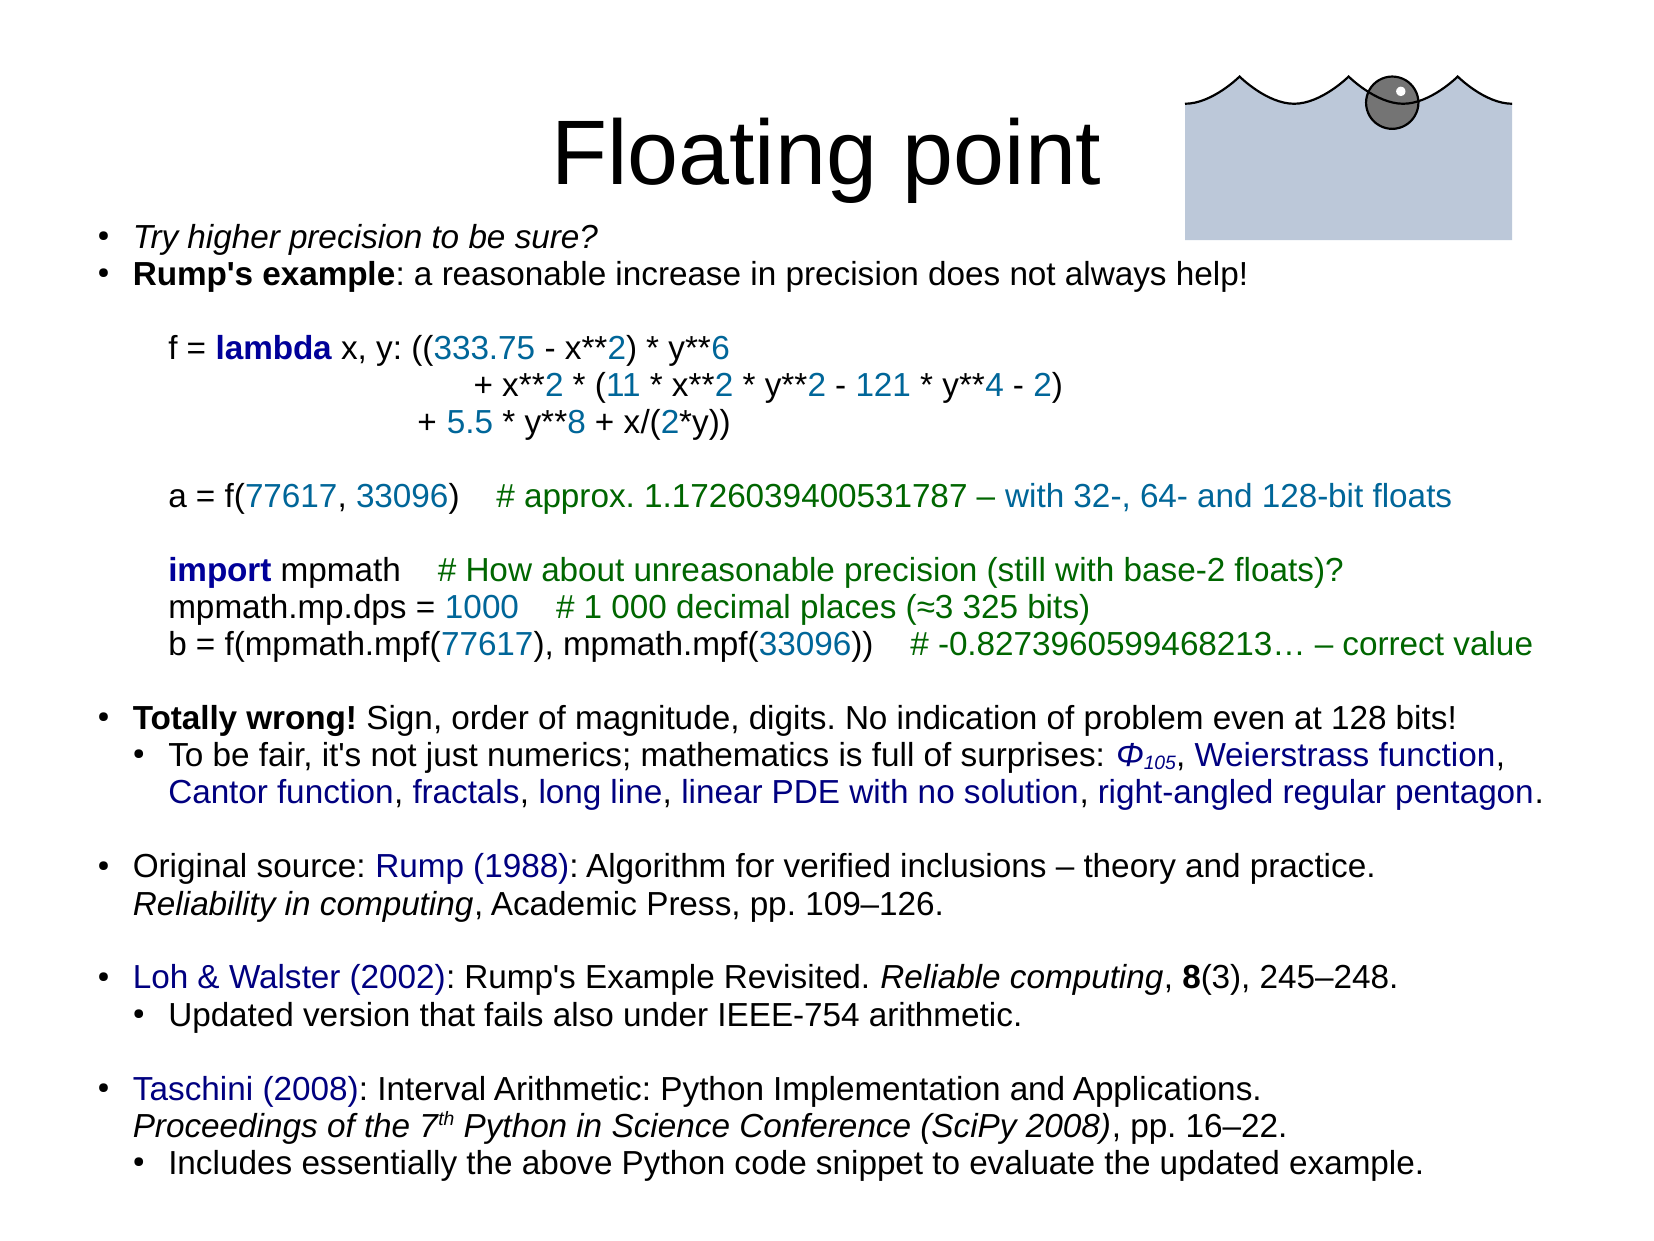

# Floating point
Try higher precision to be sure?
Rump's example: a reasonable increase in precision does not always help!
f = lambda x, y: ((333.75 - x**2) * y**6
 + x**2 * (11 * x**2 * y**2 - 121 * y**4 - 2)
 + 5.5 * y**8 + x/(2*y))
a = f(77617, 33096) # approx. 1.1726039400531787 – with 32-, 64- and 128-bit floats
import mpmath # How about unreasonable precision (still with base-2 floats)?
mpmath.mp.dps = 1000 # 1 000 decimal places (≈3 325 bits)
b = f(mpmath.mpf(77617), mpmath.mpf(33096)) # -0.8273960599468213… – correct value
Totally wrong! Sign, order of magnitude, digits. No indication of problem even at 128 bits!
To be fair, it's not just numerics; mathematics is full of surprises: Φ105, Weierstrass function, Cantor function, fractals, long line, linear PDE with no solution, right-angled regular pentagon.
Original source: Rump (1988): Algorithm for verified inclusions – theory and practice.
Reliability in computing, Academic Press, pp. 109–126.
Loh & Walster (2002): Rump's Example Revisited. Reliable computing, 8(3), 245–248.
Updated version that fails also under IEEE-754 arithmetic.
Taschini (2008): Interval Arithmetic: Python Implementation and Applications.
Proceedings of the 7th Python in Science Conference (SciPy 2008), pp. 16–22.
Includes essentially the above Python code snippet to evaluate the updated example.